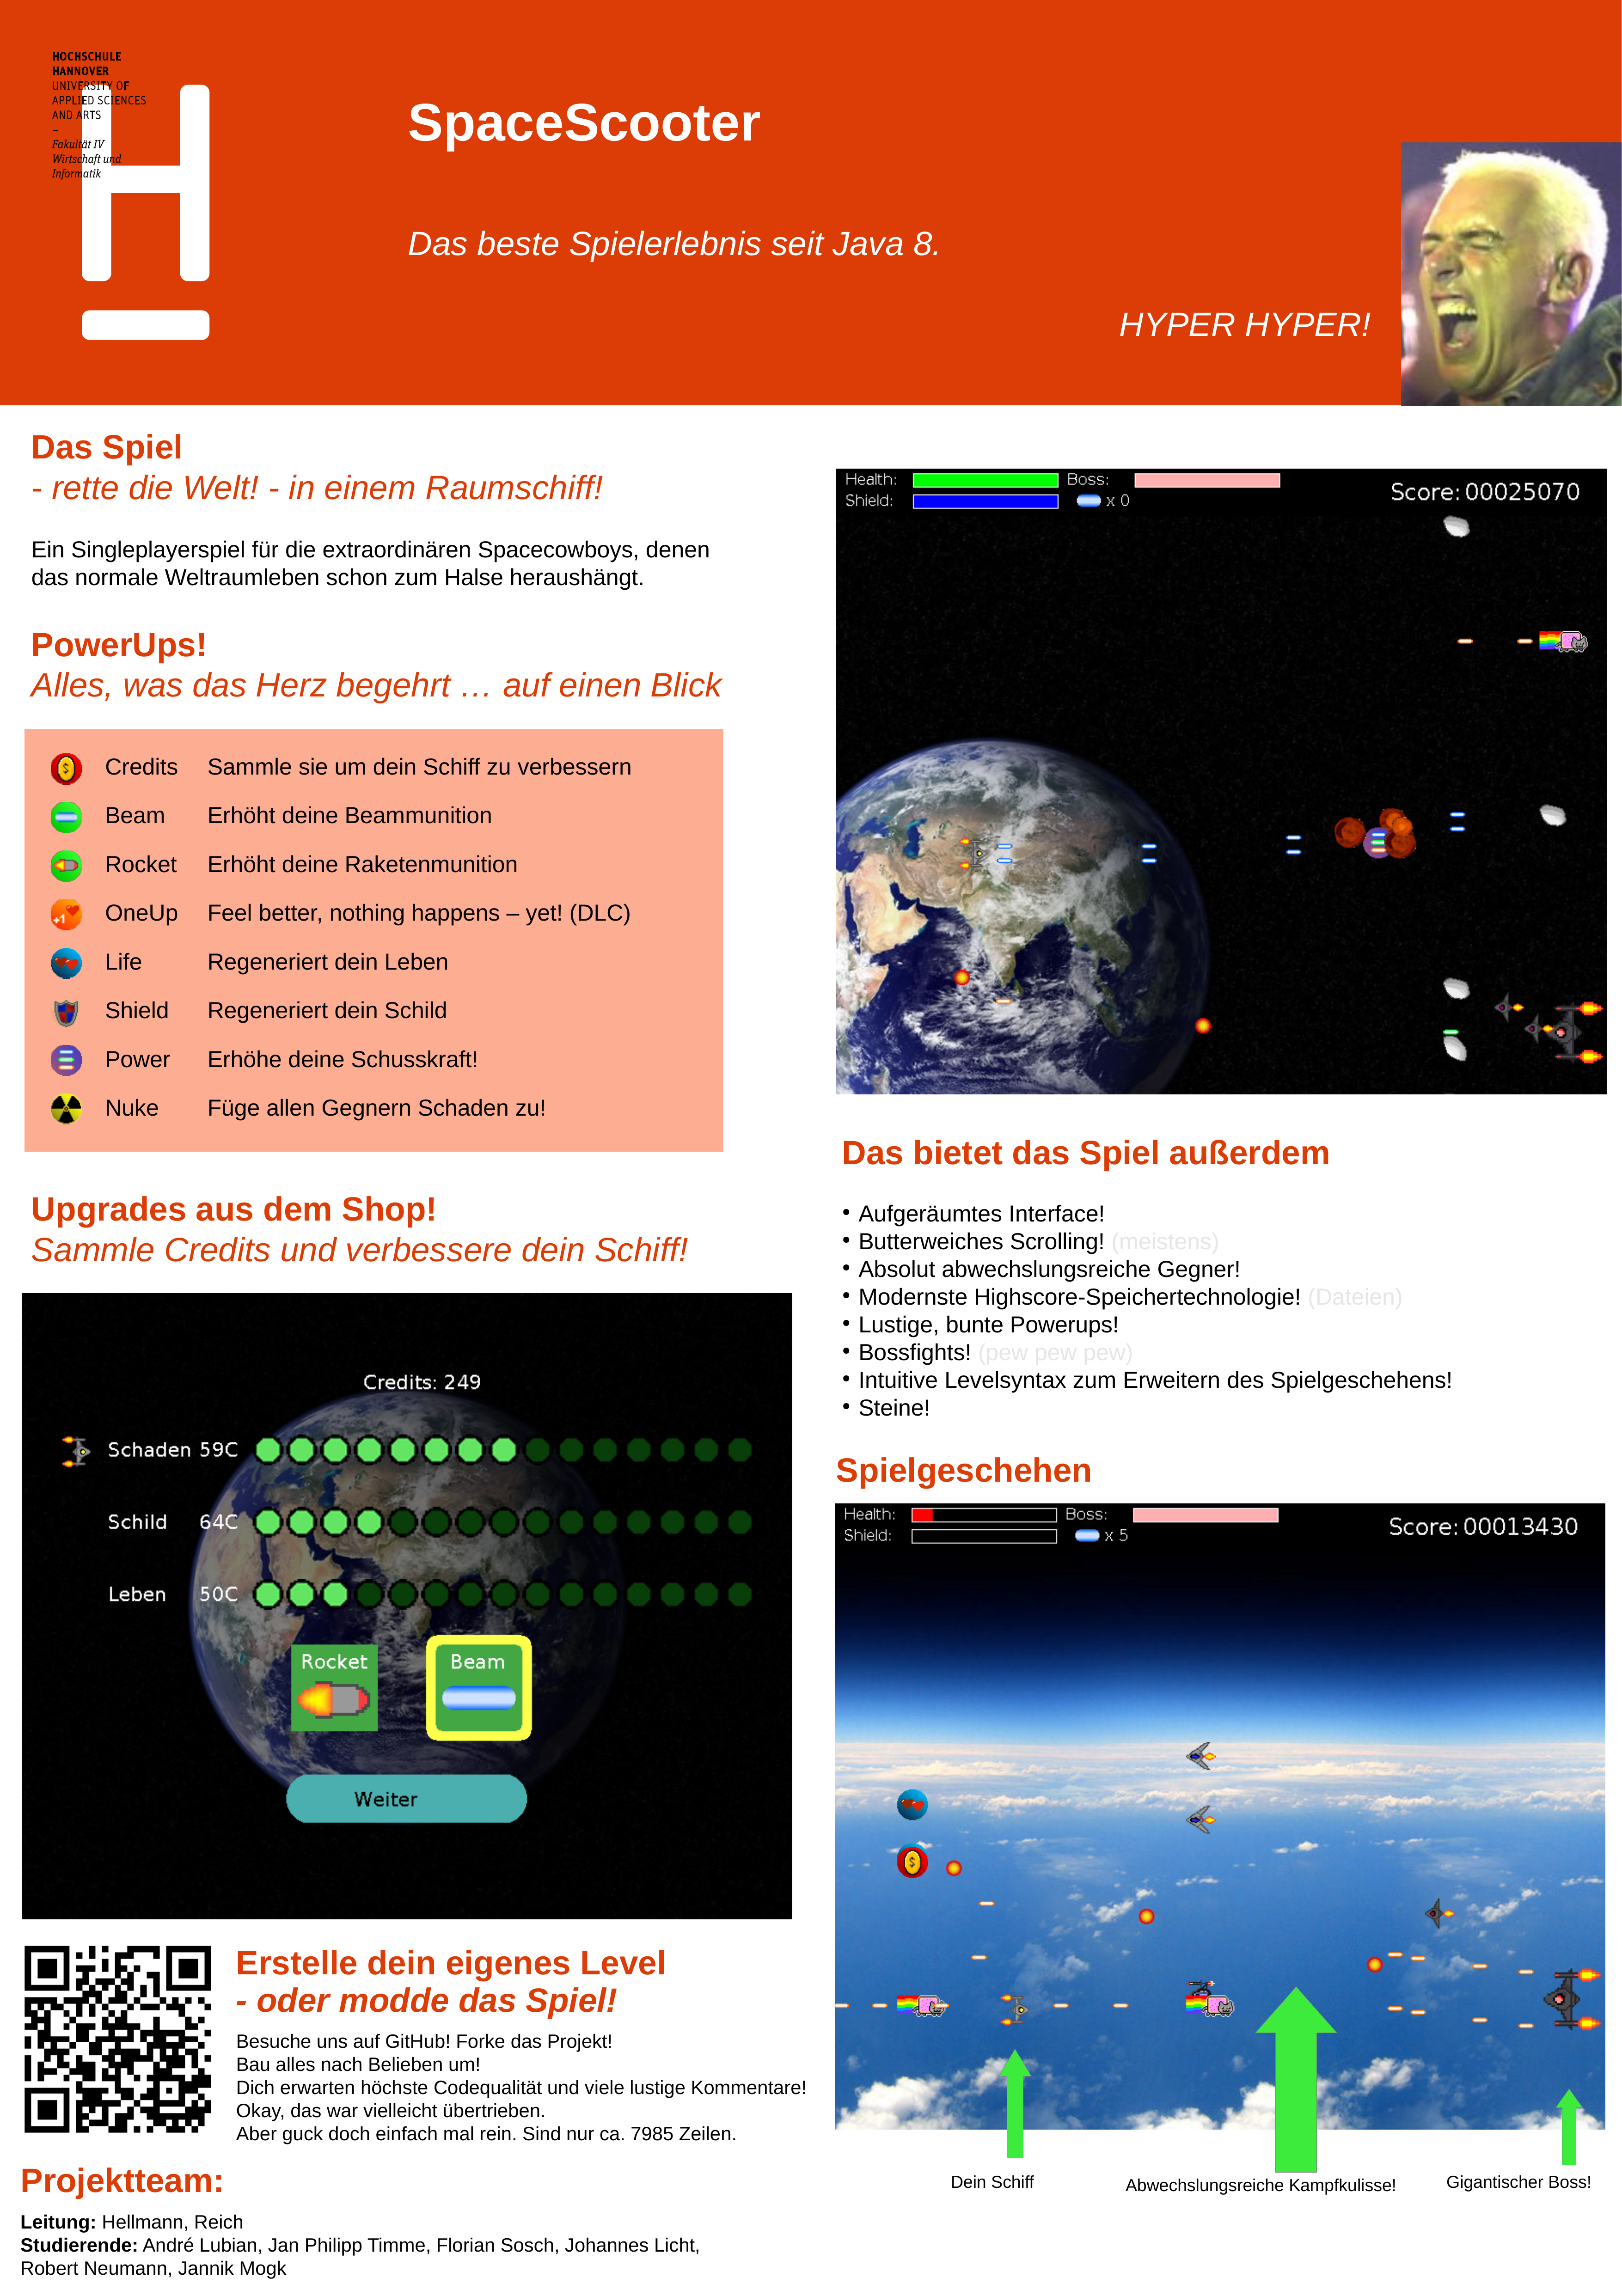

Fakultät IV – Wirtschaft und Informatik
Hochschule Hannover  Postfach 92 02 61  30441 Hannover
SpaceScooter
Das beste Spielerlebnis seit Java 8.
 HYPER HYPER!
Das Spiel
- rette die Welt! - in einem Raumschiff!
Ein Singleplayerspiel für die extraordinären Spacecowboys, denen das normale Weltraumleben schon zum Halse heraushängt.
PowerUps!
Alles, was das Herz begehrt … auf einen Blick
Credits	Sammle sie um dein Schiff zu verbessern
Beam		Erhöht deine Beammunition
Rocket	Erhöht deine Raketenmunition
OneUp	Feel better, nothing happens – yet! (DLC)
Life		Regeneriert dein Leben
Shield		Regeneriert dein Schild
Power		Erhöhe deine Schusskraft!
Nuke		Füge allen Gegnern Schaden zu!
Das bietet das Spiel außerdem
Aufgeräumtes Interface!
Butterweiches Scrolling! (meistens)
Absolut abwechslungsreiche Gegner!
Modernste Highscore-Speichertechnologie! (Dateien)
Lustige, bunte Powerups!
Bossfights! (pew pew pew)
Intuitive Levelsyntax zum Erweitern des Spielgeschehens!
Steine!
Upgrades aus dem Shop!
Sammle Credits und verbessere dein Schiff!
Spielgeschehen
Gigantischer Boss!
Dein Schiff
Abwechslungsreiche Kampfkulisse!
Erstelle dein eigenes Level
- oder modde das Spiel!
Besuche uns auf GitHub! Forke das Projekt!
Bau alles nach Belieben um!
Dich erwarten höchste Codequalität und viele lustige Kommentare!
Okay, das war vielleicht übertrieben.
Aber guck doch einfach mal rein. Sind nur ca. 7985 Zeilen.
Projektteam:
Leitung: Hellmann, Reich
Studierende: André Lubian, Jan Philipp Timme, Florian Sosch, Johannes Licht, Robert Neumann, Jannik Mogk